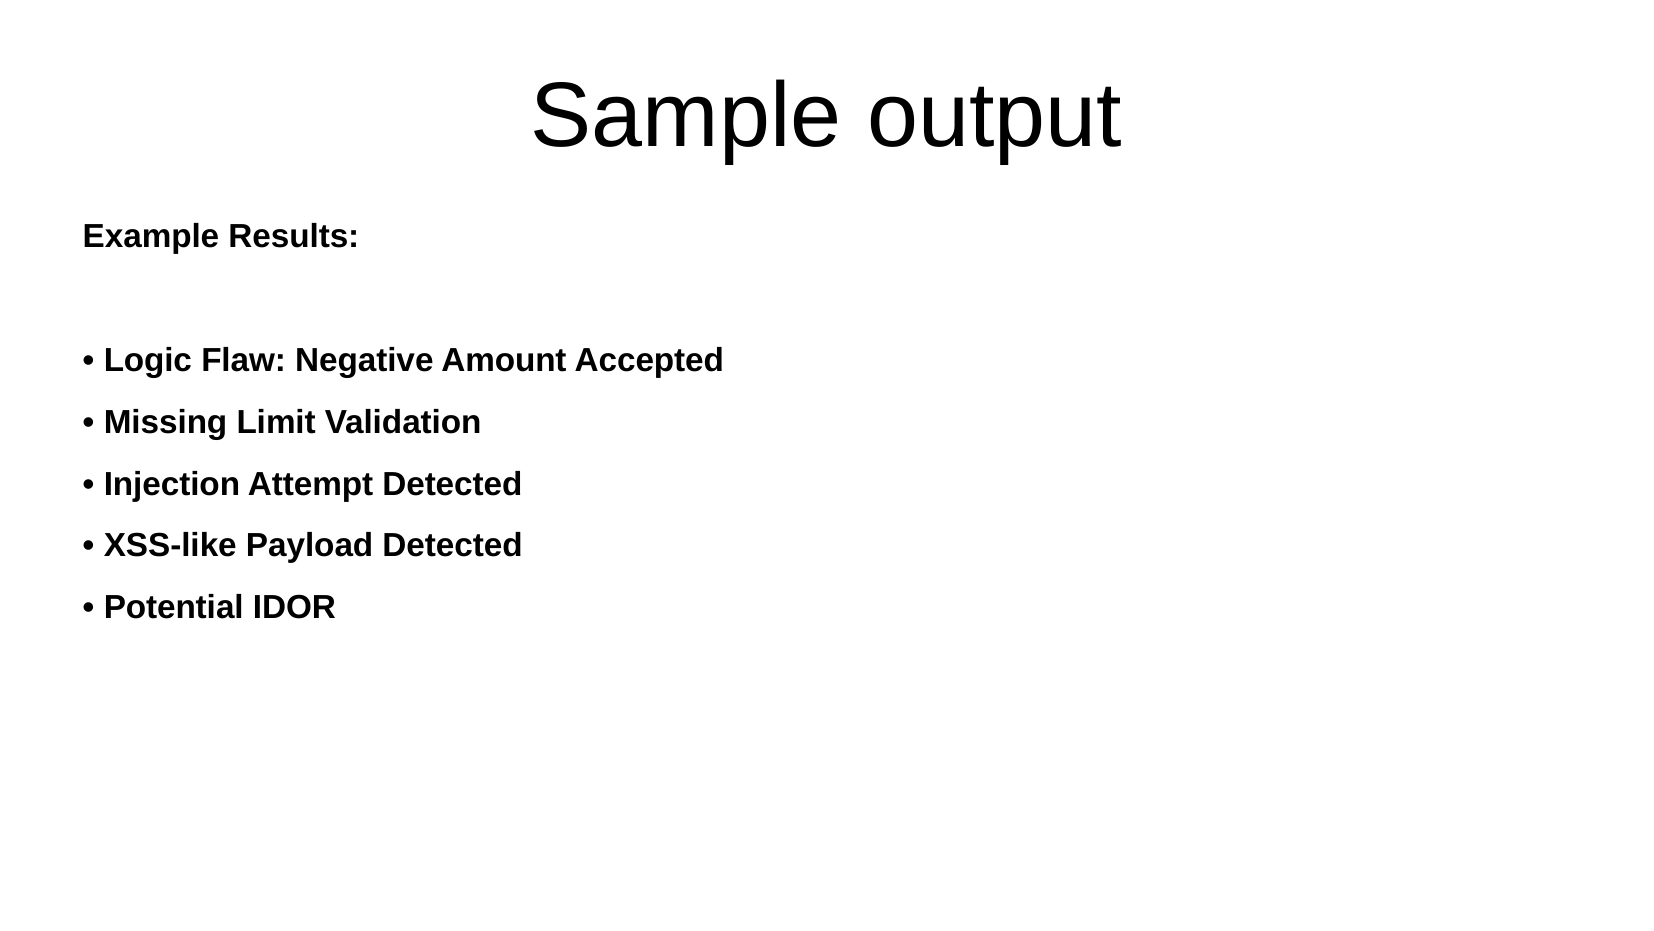

# Sample output
Example Results:
• Logic Flaw: Negative Amount Accepted
• Missing Limit Validation
• Injection Attempt Detected
• XSS-like Payload Detected
• Potential IDOR